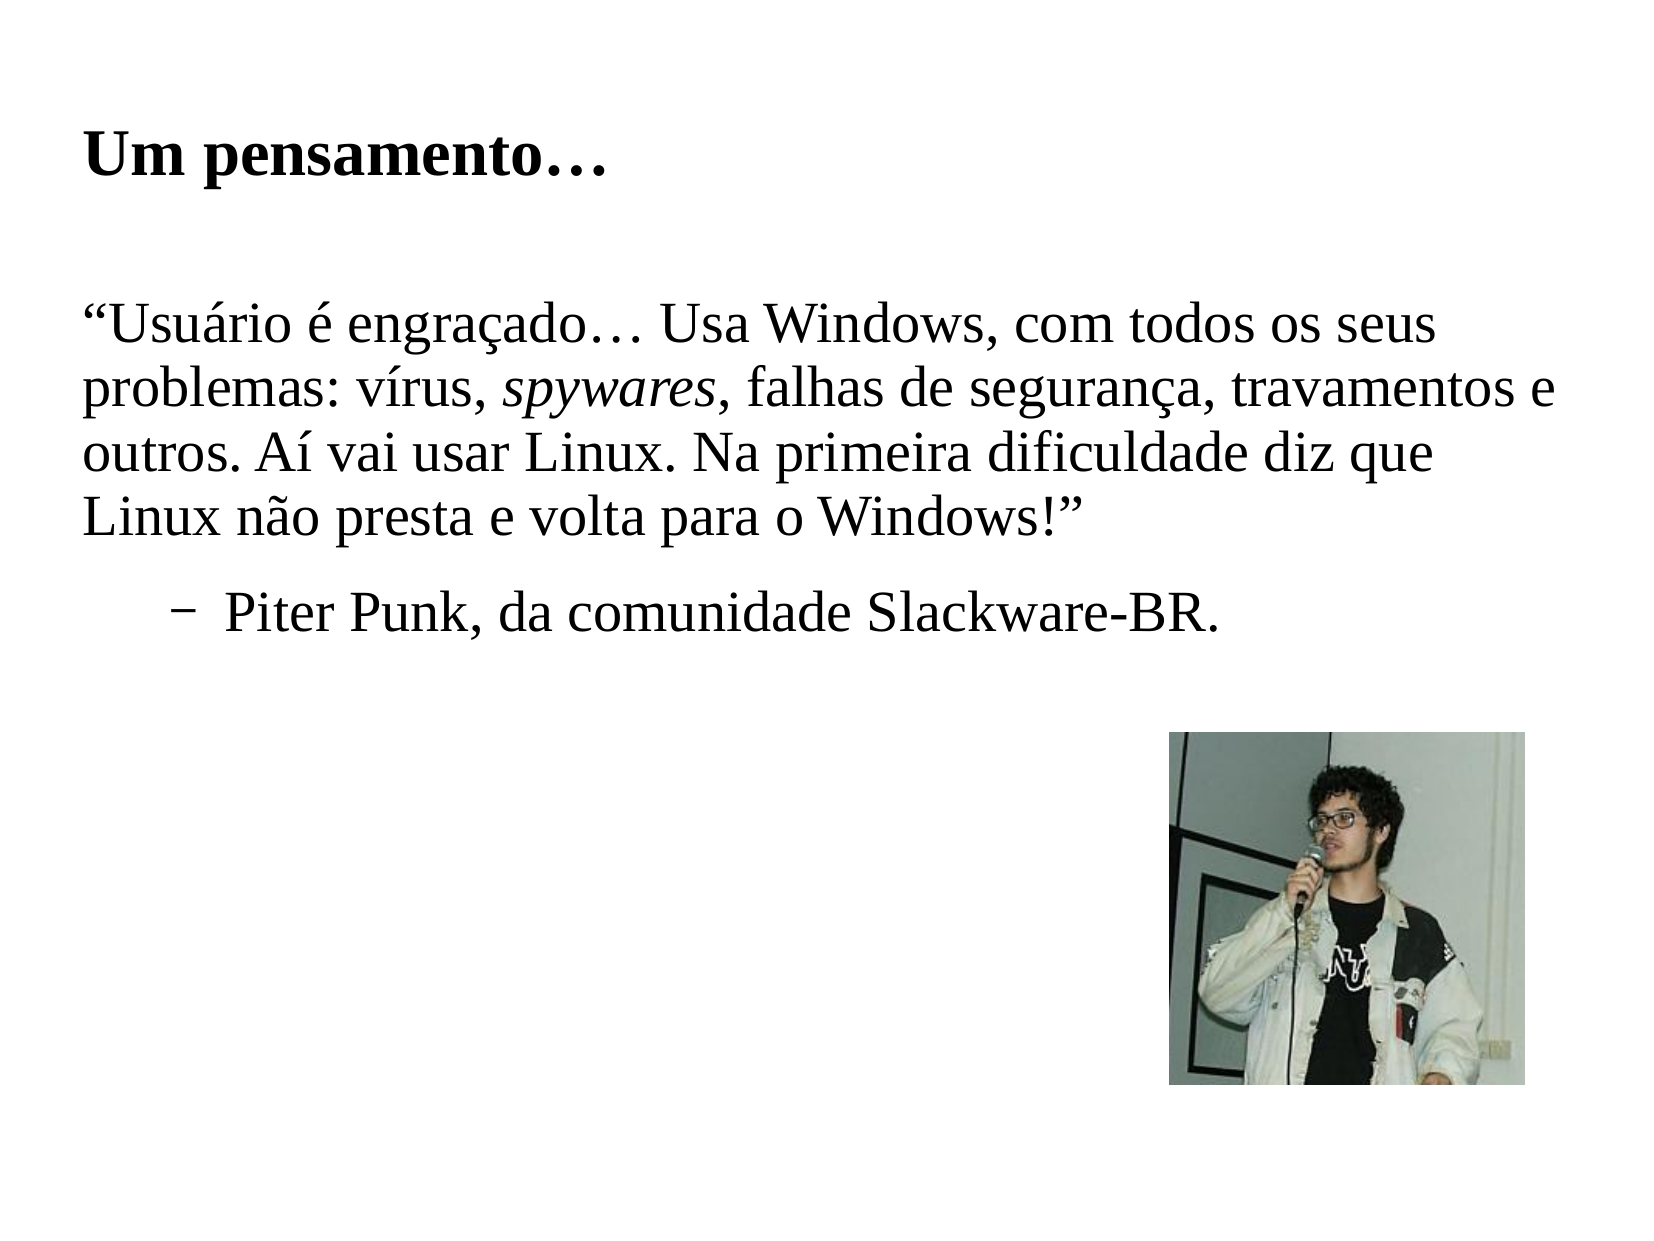

# Um pensamento…
“Usuário é engraçado… Usa Windows, com todos os seus problemas: vírus, spywares, falhas de segurança, travamentos e outros. Aí vai usar Linux. Na primeira dificuldade diz que Linux não presta e volta para o Windows!”
Piter Punk, da comunidade Slackware-BR.